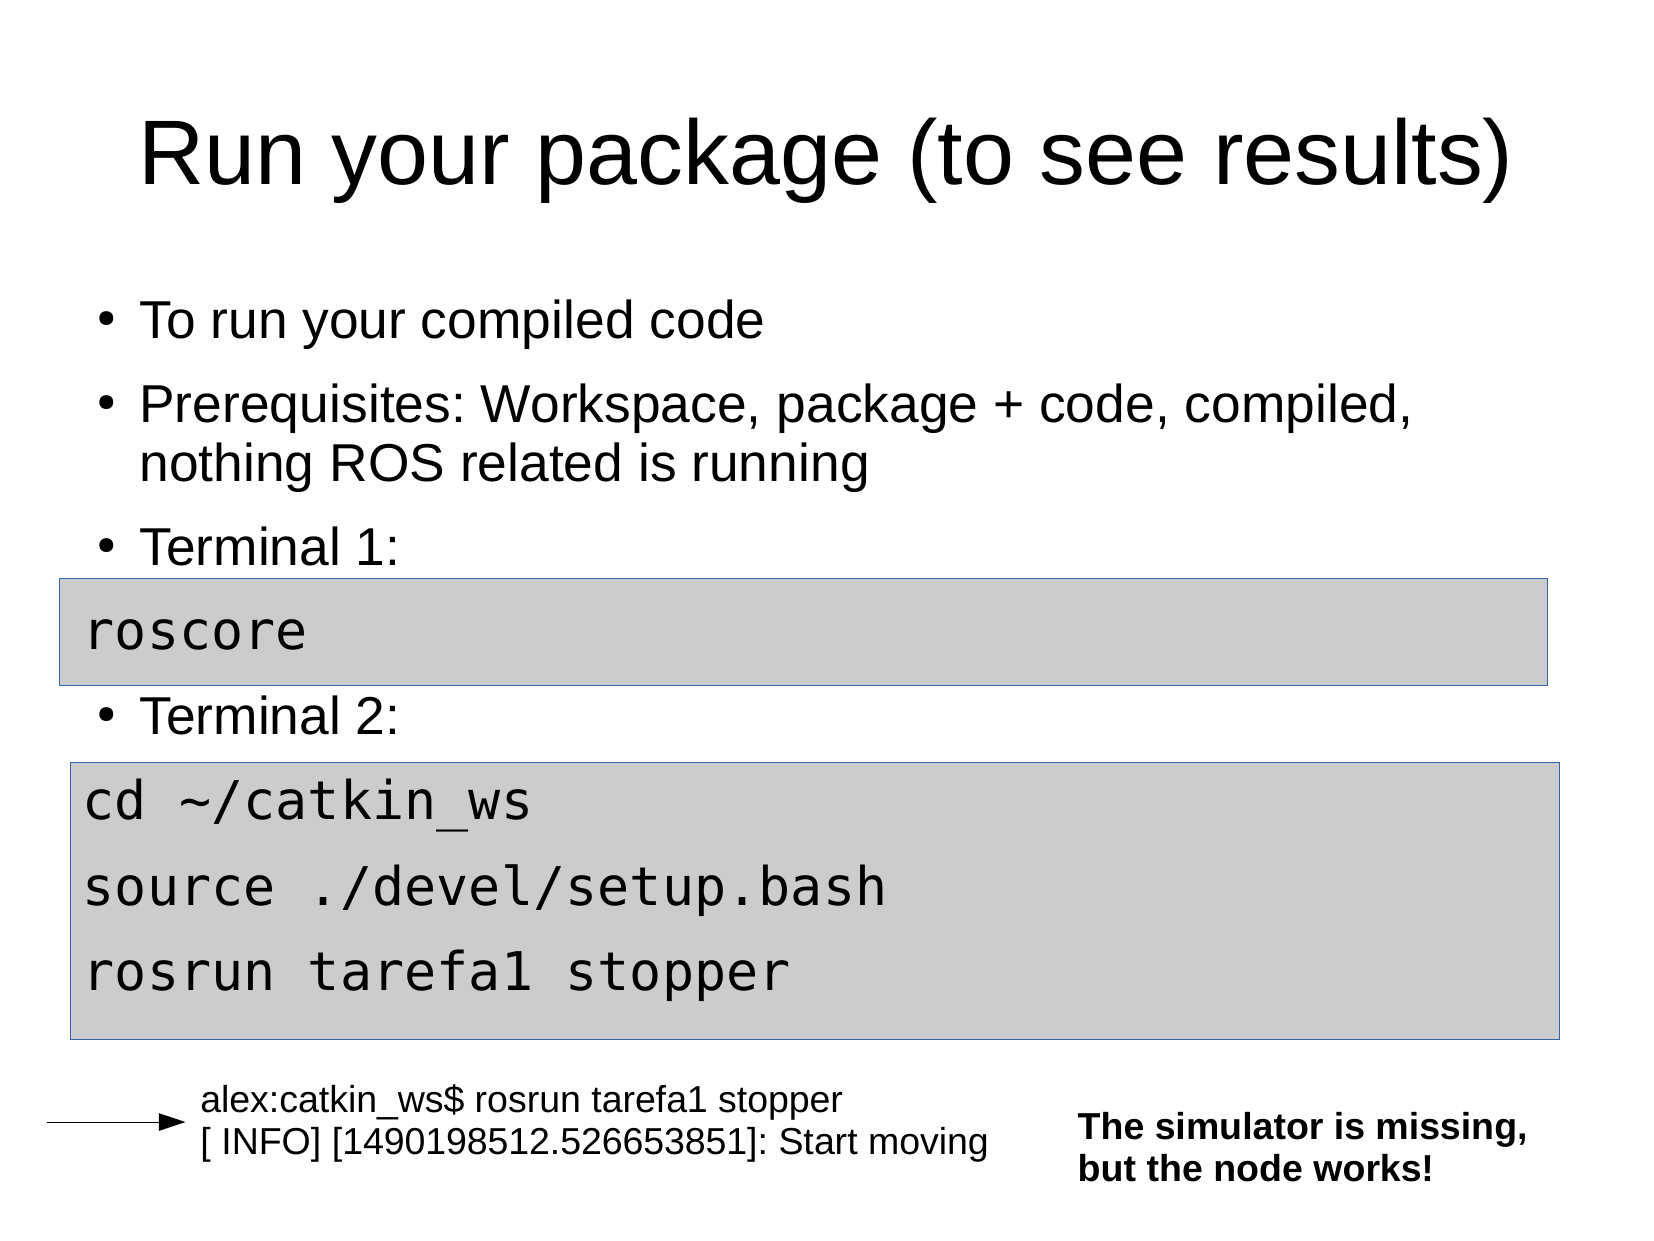

# Run your package (to see results)
To run your compiled code
Prerequisites: Workspace, package + code, compiled, nothing ROS related is running
Terminal 1:
roscore
Terminal 2:
cd ~/catkin_ws
source ./devel/setup.bash
rosrun tarefa1 stopper
alex:catkin_ws$ rosrun tarefa1 stopper
[ INFO] [1490198512.526653851]: Start moving
The simulator is missing,
but the node works!